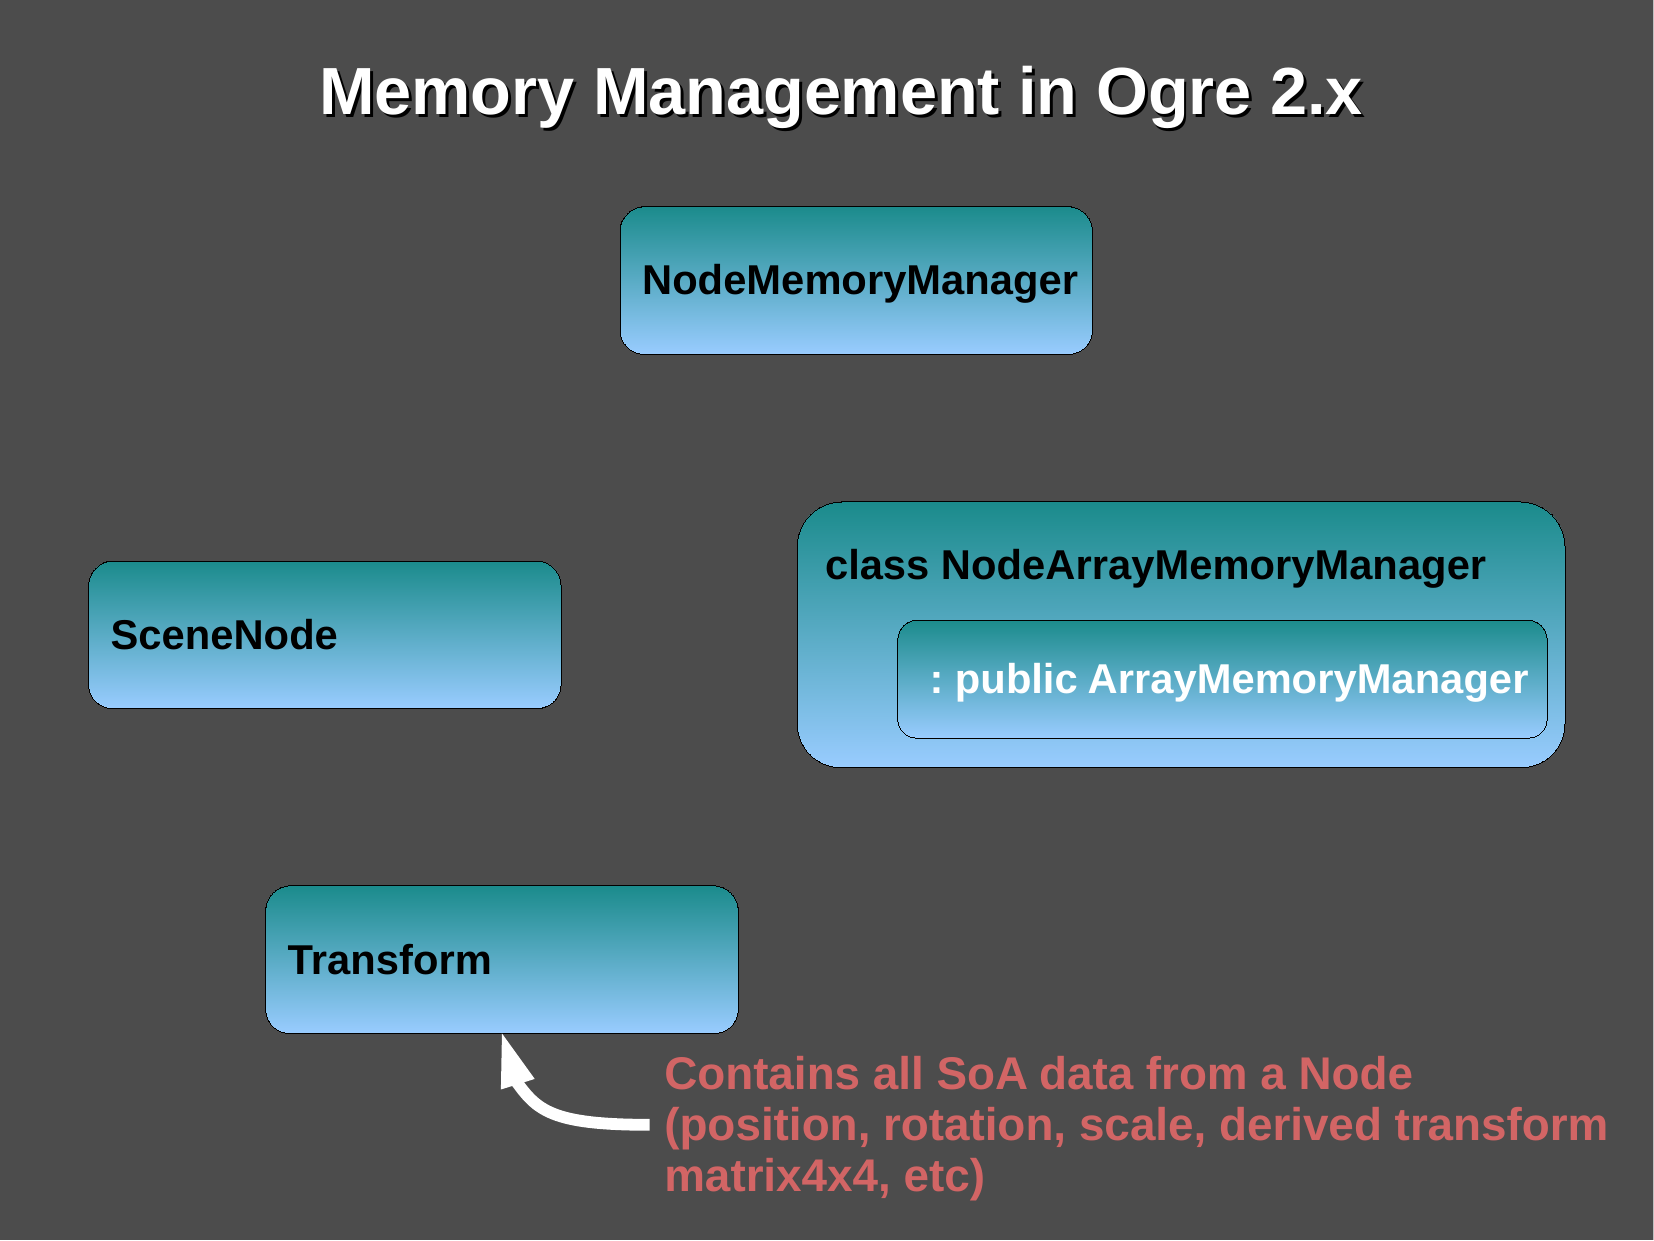

Memory Management in Ogre 2.x
NodeMemoryManager
class NodeArrayMemoryManager
 : public ArrayMemoryManager
SceneNode
Transform
Contains all SoA data from a Node
(position, rotation, scale, derived transform matrix4x4, etc)